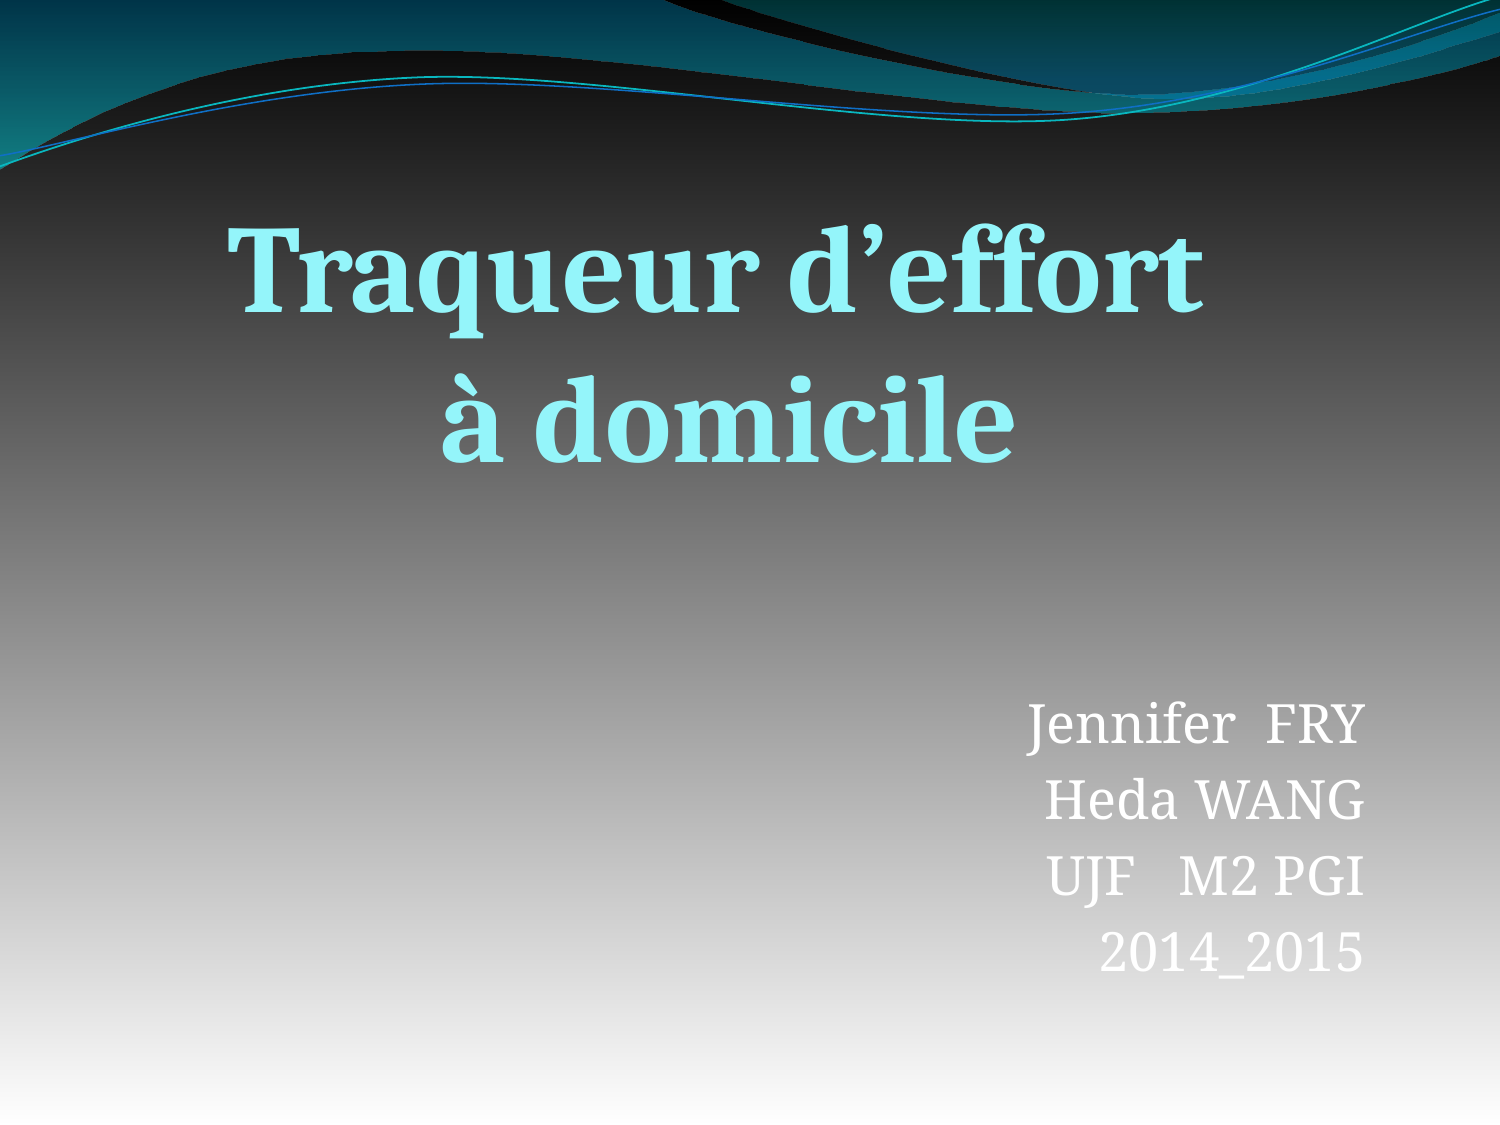

# Traqueur d’effort à domicile
Jennifer FRY
Heda WANG
UJF M2 PGI
2014_2015